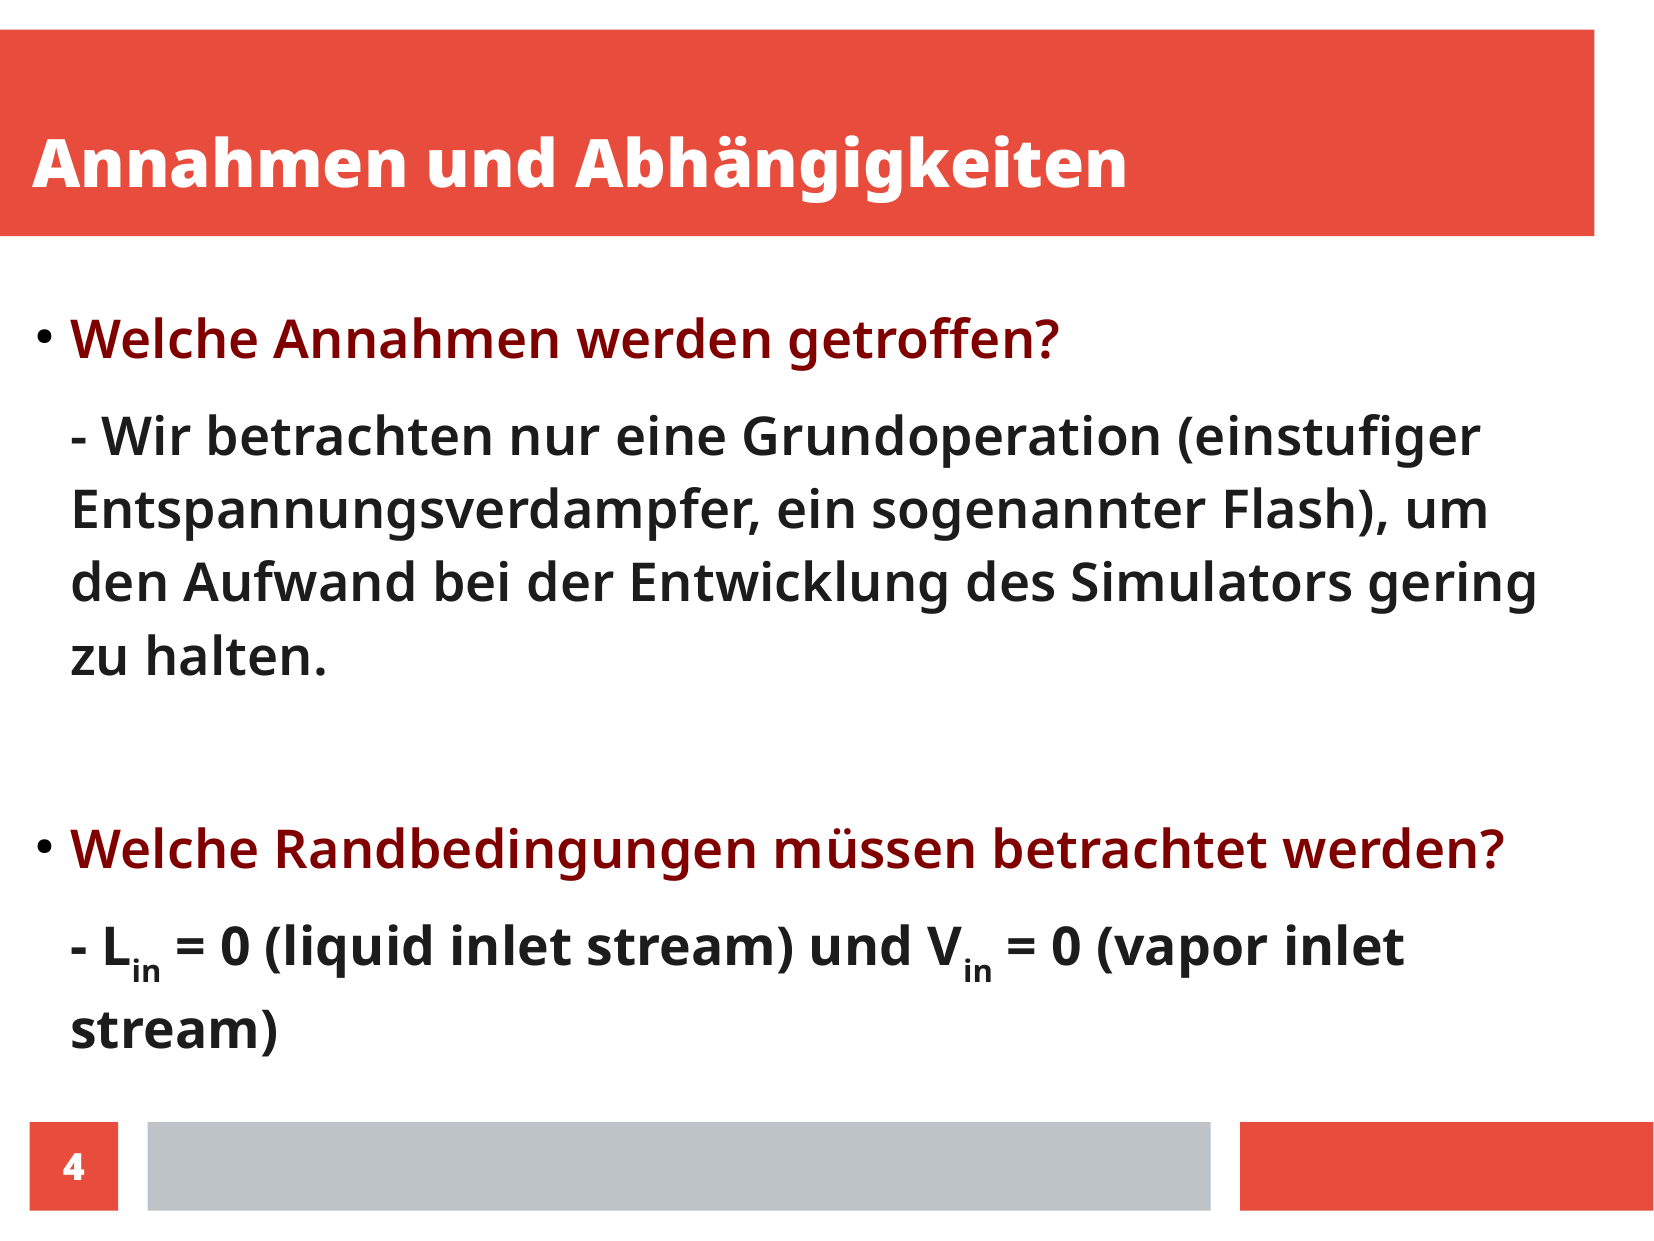

# Annahmen und Abhängigkeiten
Welche Annahmen werden getroffen?
- Wir betrachten nur eine Grundoperation (einstufiger Entspannungsverdampfer, ein sogenannter Flash), um den Aufwand bei der Entwicklung des Simulators gering zu halten.
Welche Randbedingungen müssen betrachtet werden?
- Lin = 0 (liquid inlet stream) und Vin = 0 (vapor inlet stream)
4